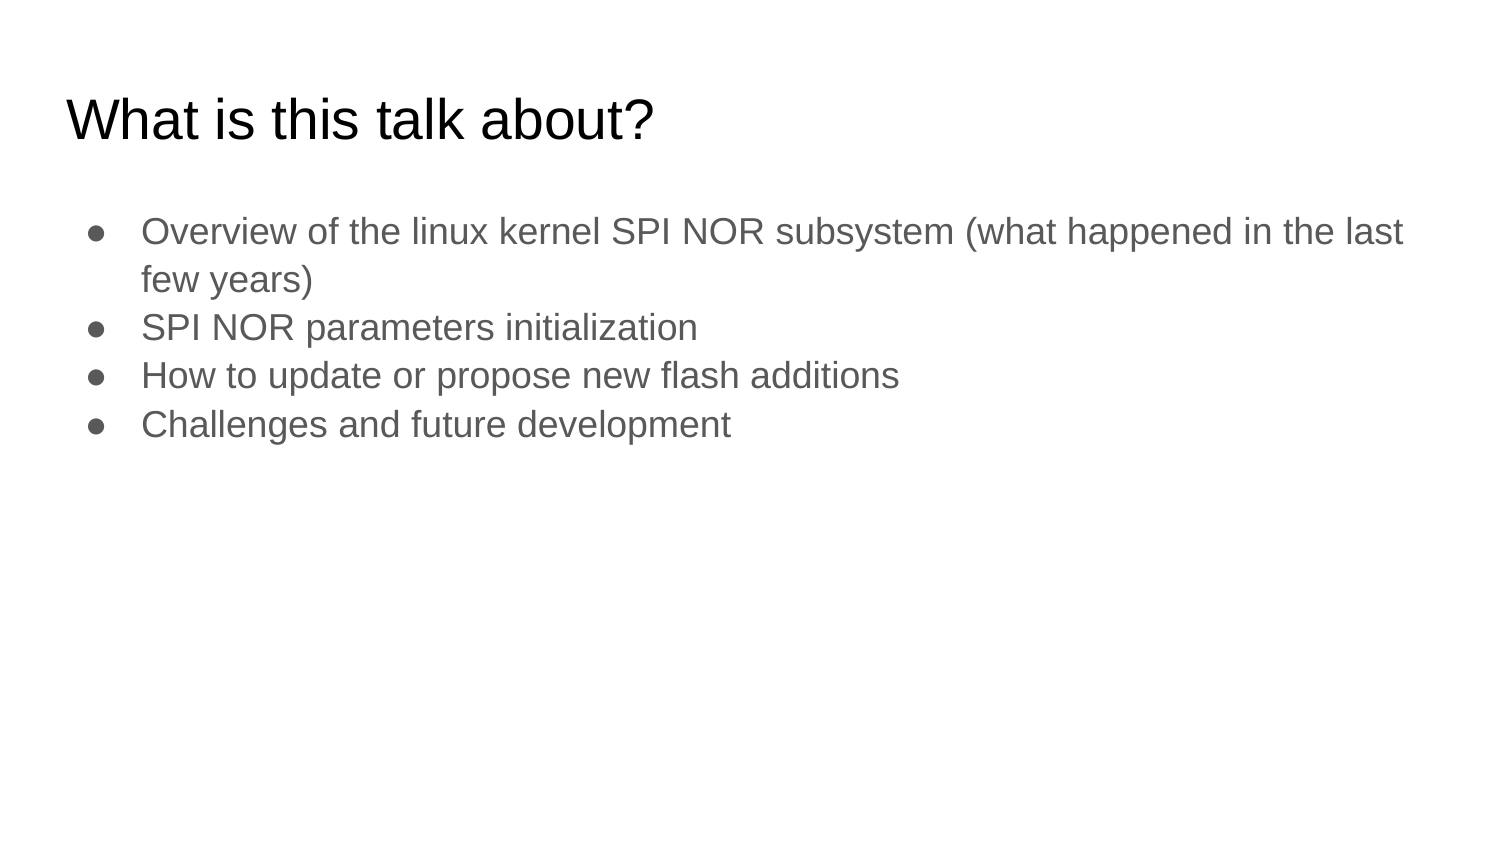

# What is this talk about?
Overview of the linux kernel SPI NOR subsystem (what happened in the last few years)
SPI NOR parameters initialization
How to update or propose new flash additions
Challenges and future development